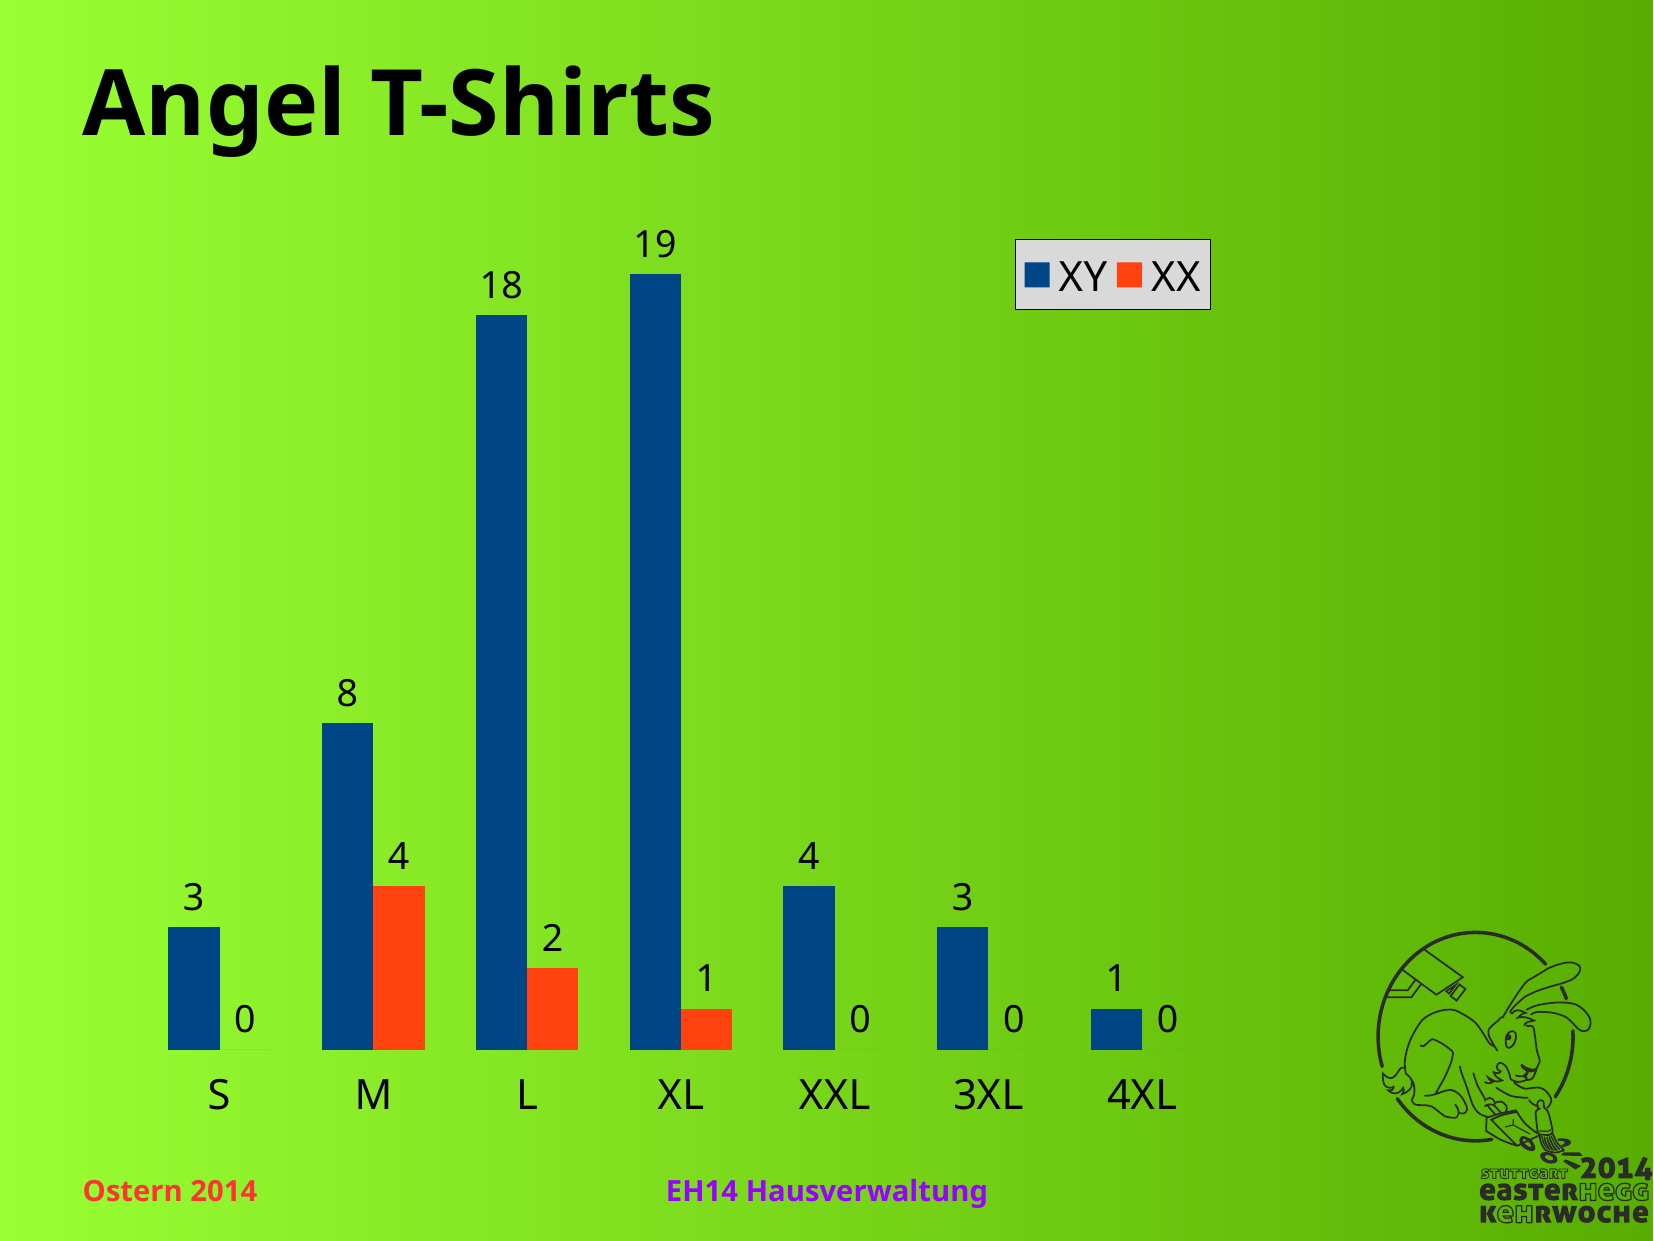

# Angel T-Shirts
### Chart
| Category | XY | XX |
|---|---|---|
| S | 3.0 | 0.0 |
| M | 8.0 | 4.0 |
| L | 18.0 | 2.0 |
| XL | 19.0 | 1.0 |
| XXL | 4.0 | 0.0 |
| 3XL | 3.0 | 0.0 |
| 4XL | 1.0 | 0.0 |